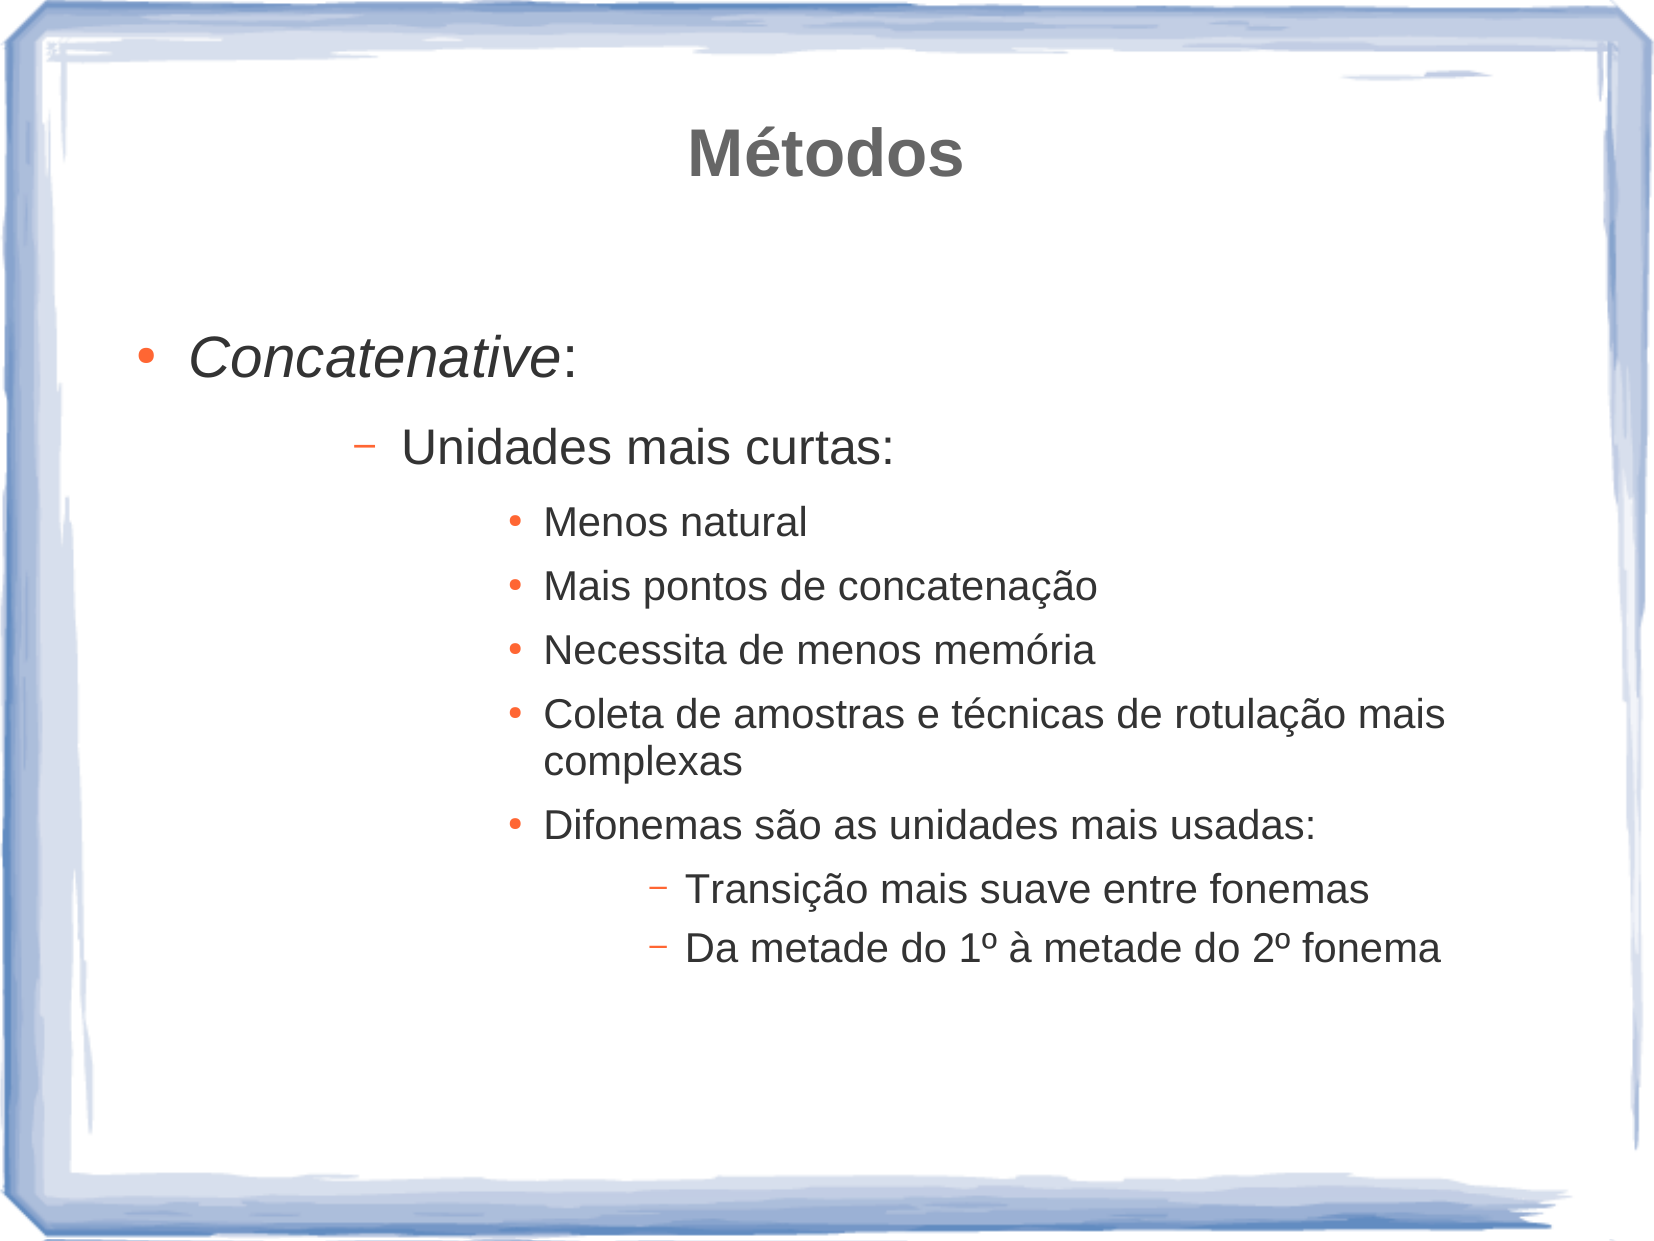

# Métodos
Concatenative:
Unidades mais curtas:
Menos natural
Mais pontos de concatenação
Necessita de menos memória
Coleta de amostras e técnicas de rotulação mais complexas
Difonemas são as unidades mais usadas:
Transição mais suave entre fonemas
Da metade do 1º à metade do 2º fonema